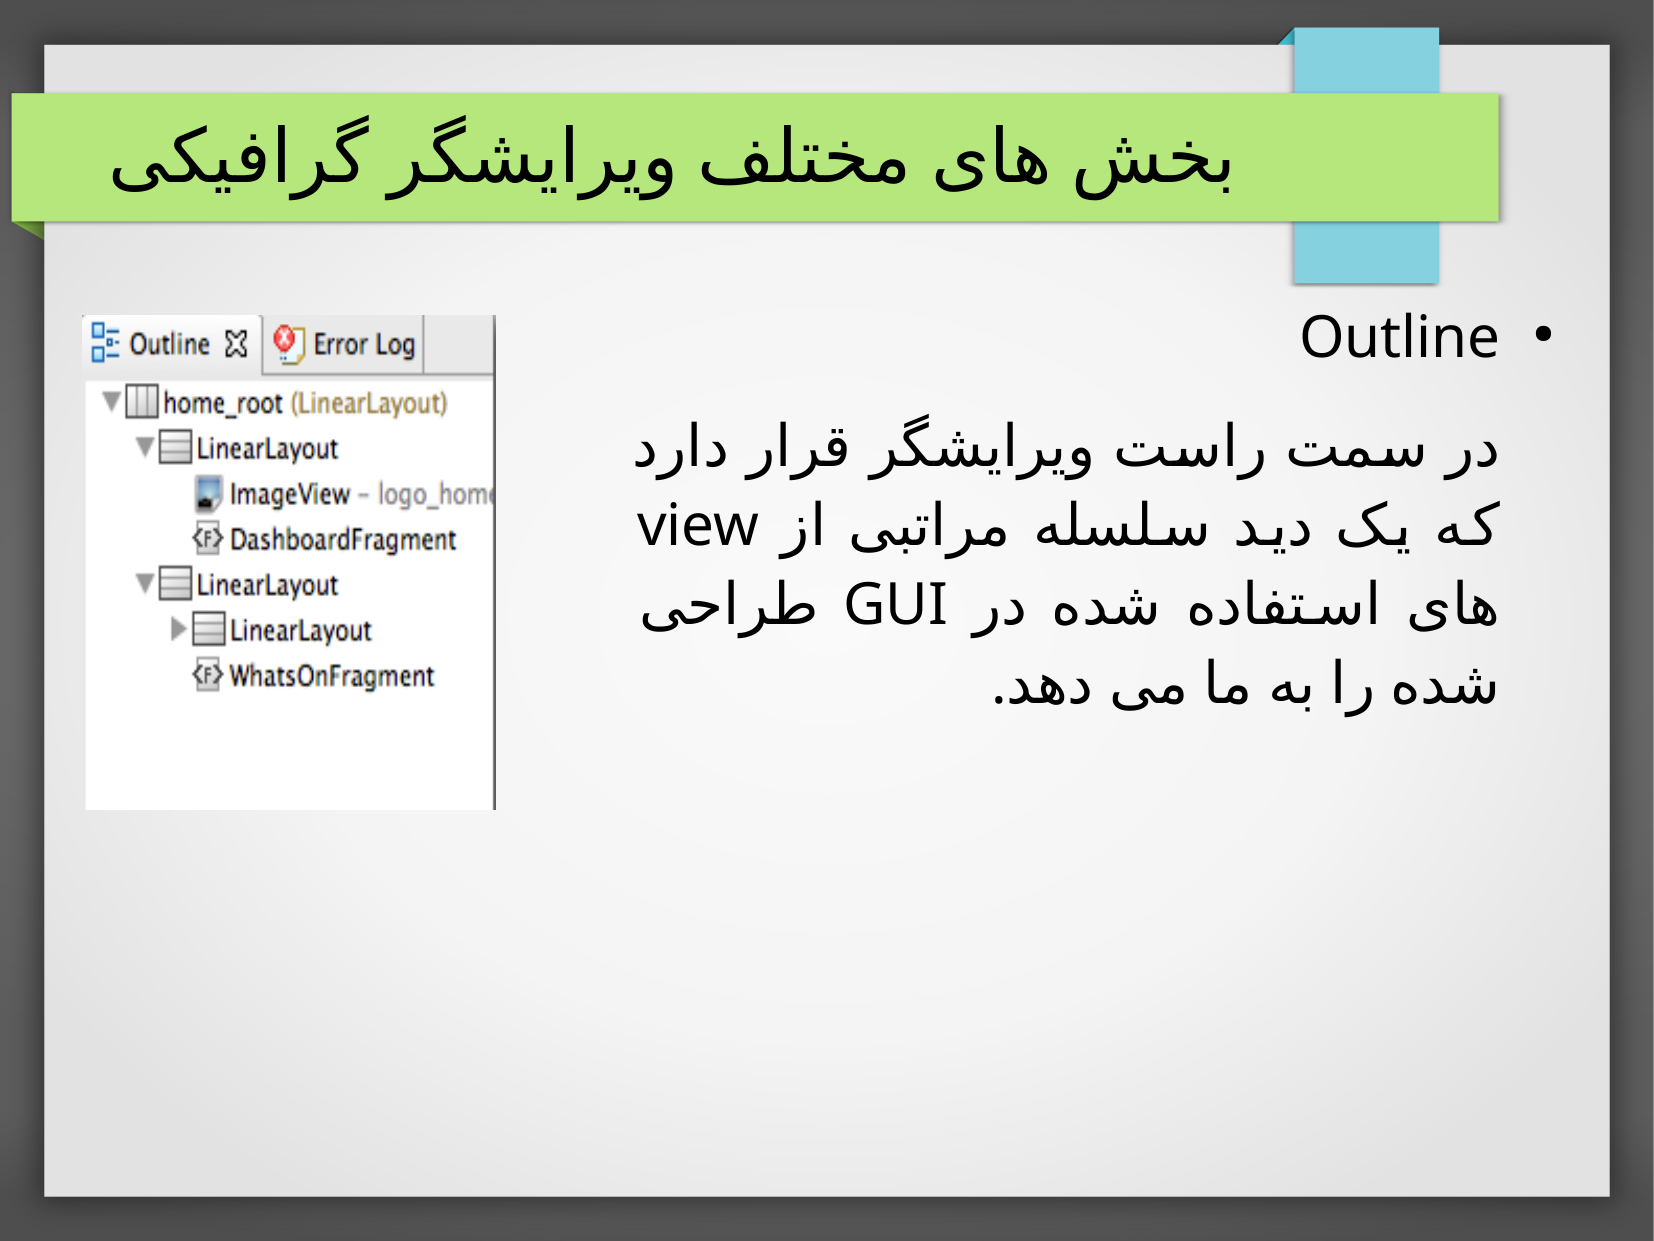

# بخش های مختلف ویرایشگر گرافیکی
Outline
در سمت راست ویرایشگر قرار دارد که یک دید سلسله مراتبی از view های استفاده شده در GUI طراحی شده را به ما می دهد.